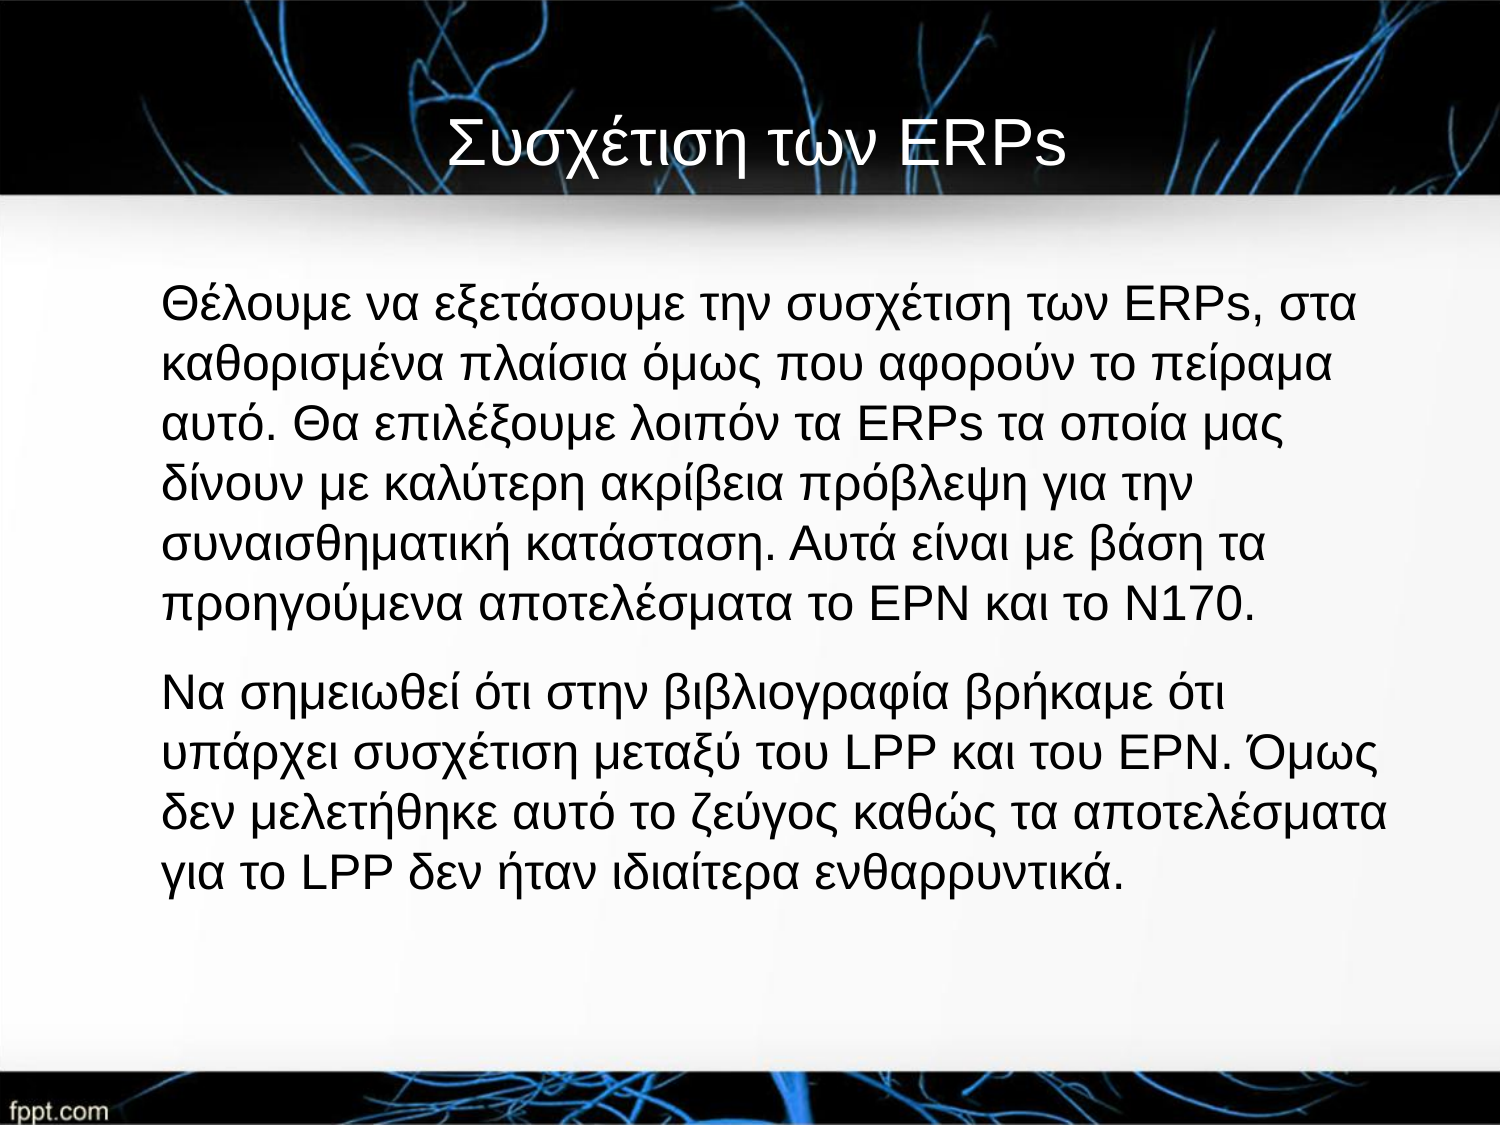

# Συσχέτιση των ΕRPs
Θέλουμε να εξετάσουμε την συσχέτιση των ERPs, στα καθορισμένα πλαίσια όμως που αφορούν το πείραμα αυτό. Θα επιλέξουμε λοιπόν τα ERPs τα οποία μας δίνουν με καλύτερη ακρίβεια πρόβλεψη για την συναισθηματική κατάσταση. Αυτά είναι με βάση τα προηγούμενα αποτελέσματα το EPN και το N170.
Να σημειωθεί ότι στην βιβλιογραφία βρήκαμε ότι υπάρχει συσχέτιση μεταξύ του LPP και του EPN. Όμως δεν μελετήθηκε αυτό το ζεύγος καθώς τα αποτελέσματα για το LPP δεν ήταν ιδιαίτερα ενθαρρυντικά.